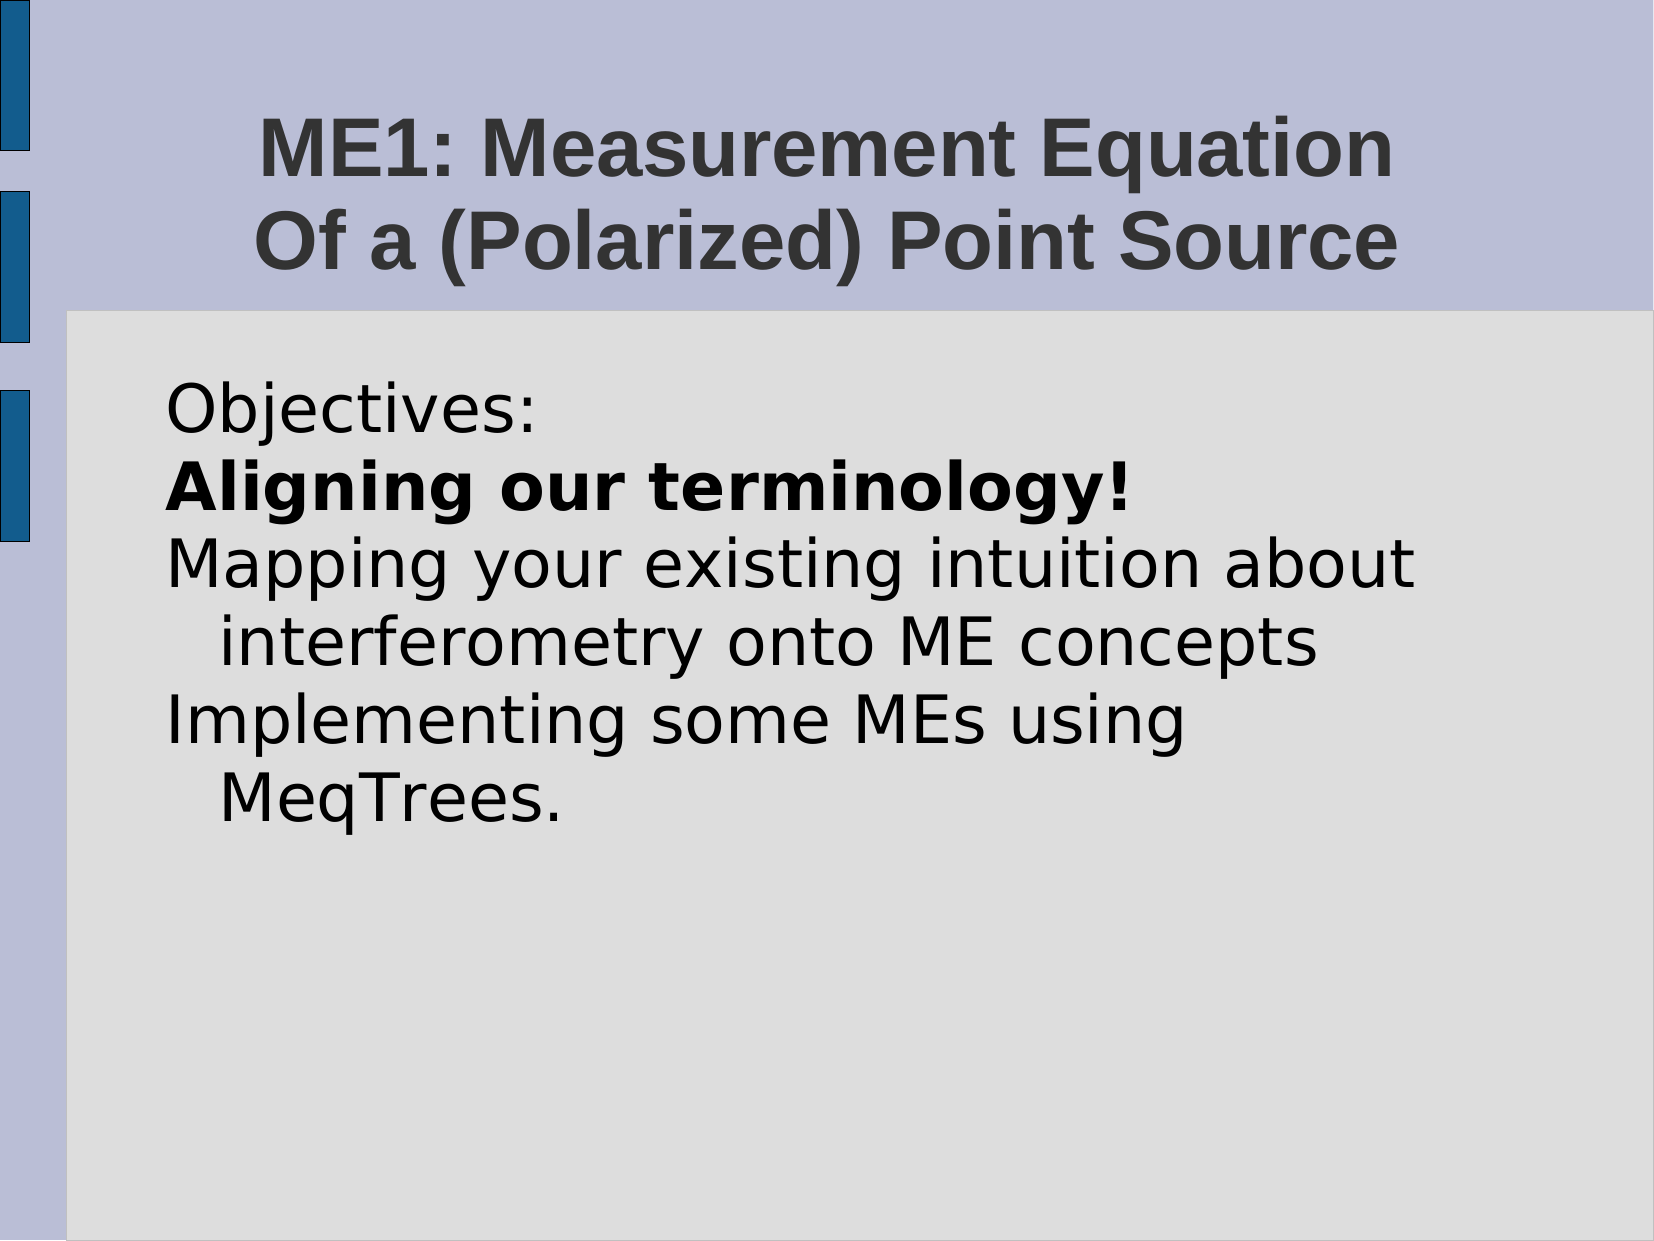

# ME1: Measurement Equation Of a (Polarized) Point Source
Objectives:
Aligning our terminology!
Mapping your existing intuition about interferometry onto ME concepts
Implementing some MEs using MeqTrees.